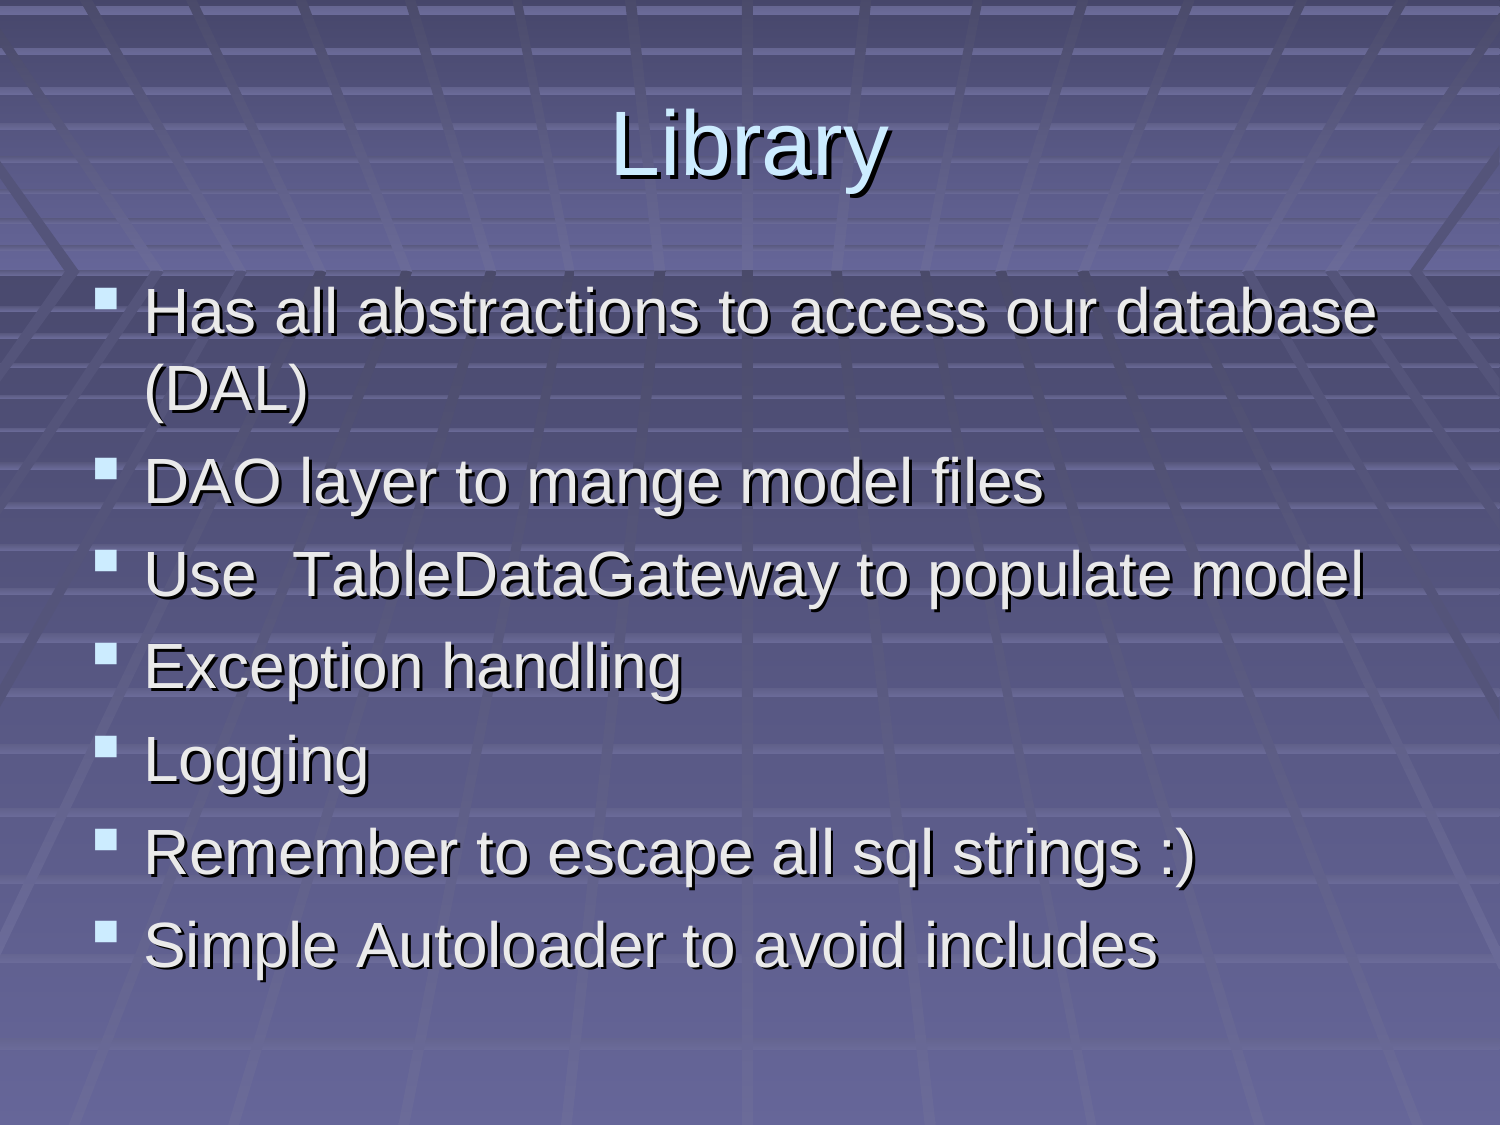

# Library
Has all abstractions to access our database (DAL)
DAO layer to mange model files
Use TableDataGateway to populate model
Exception handling
Logging
Remember to escape all sql strings :)
Simple Autoloader to avoid includes